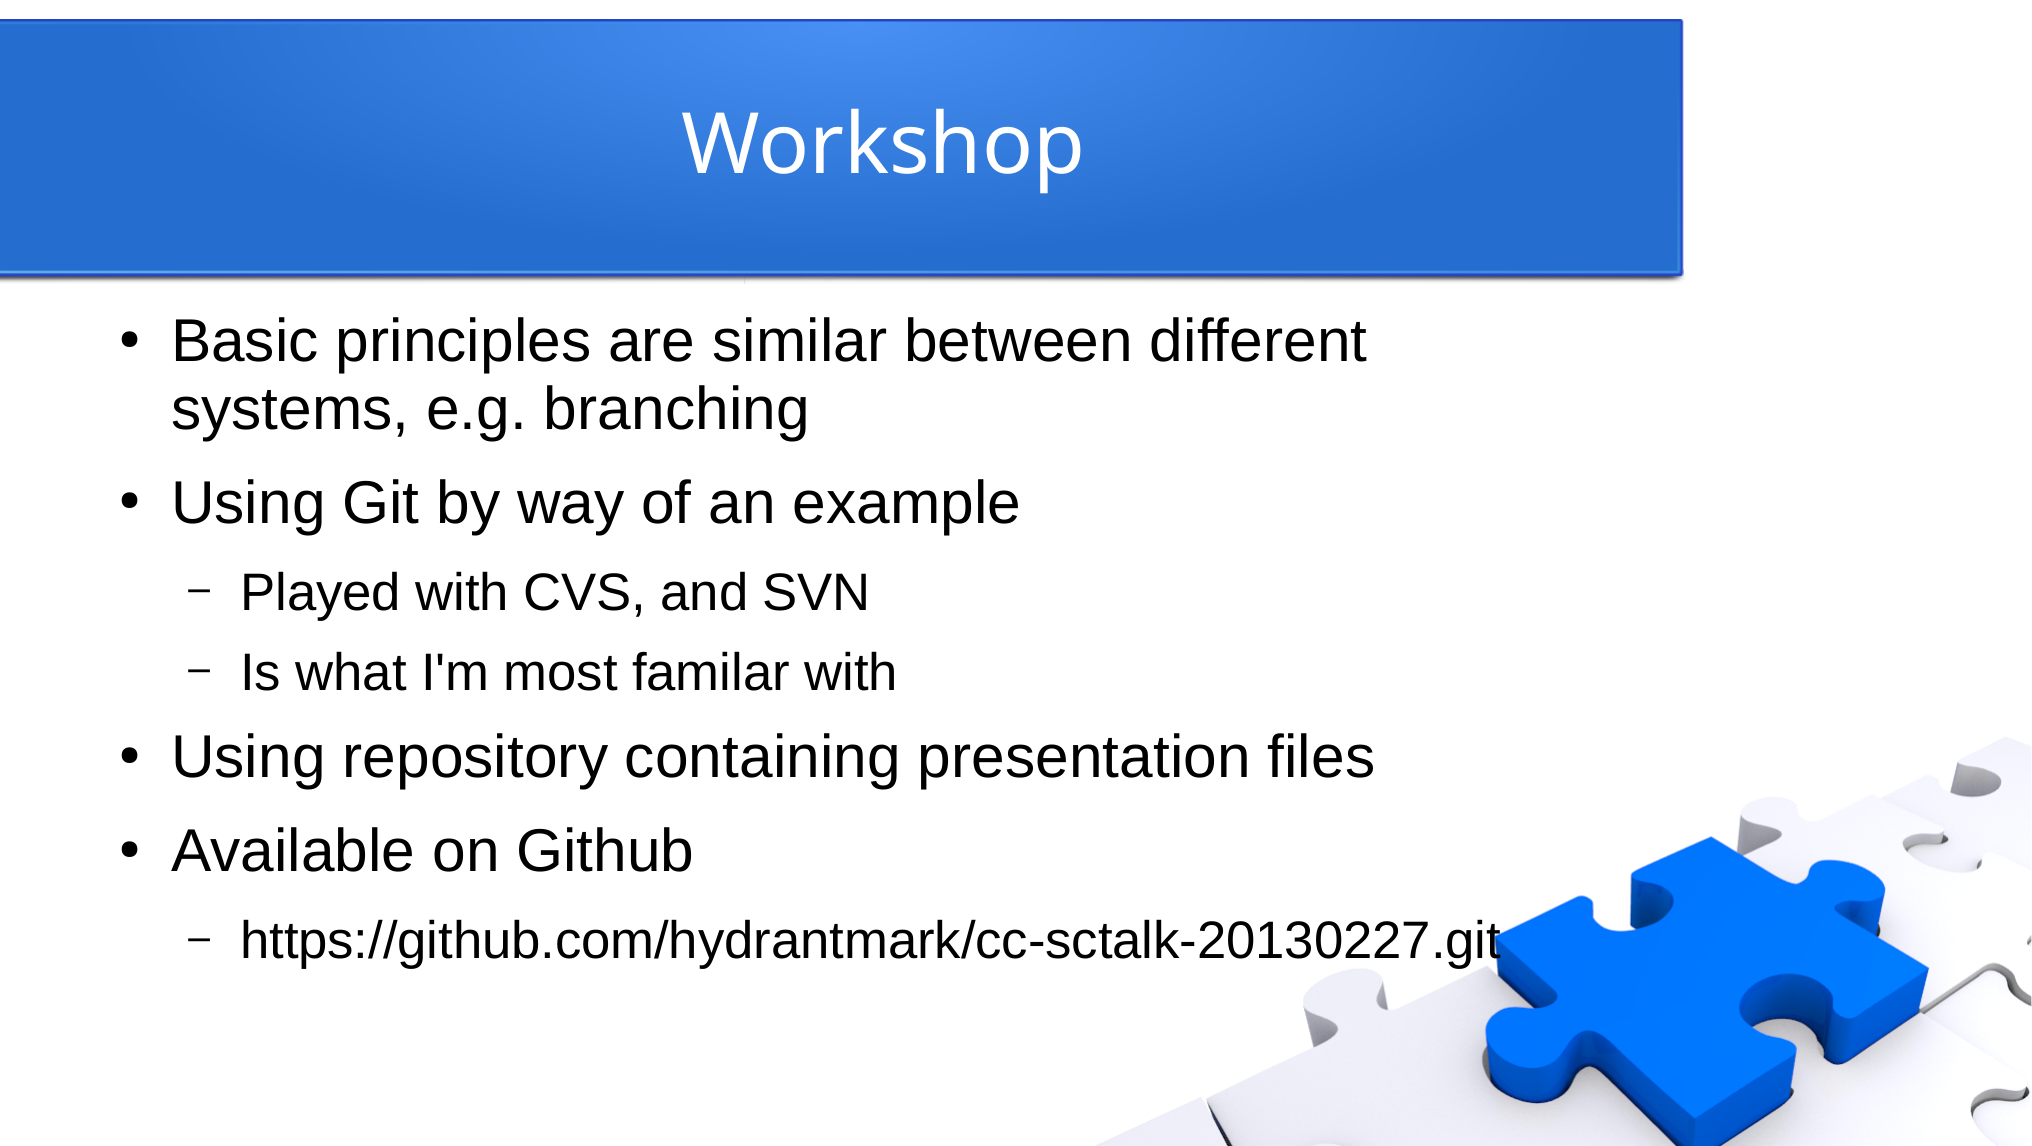

# Workshop
Basic principles are similar between different systems, e.g. branching
Using Git by way of an example
Played with CVS, and SVN
Is what I'm most familar with
Using repository containing presentation files
Available on Github
https://github.com/hydrantmark/cc-sctalk-20130227.git